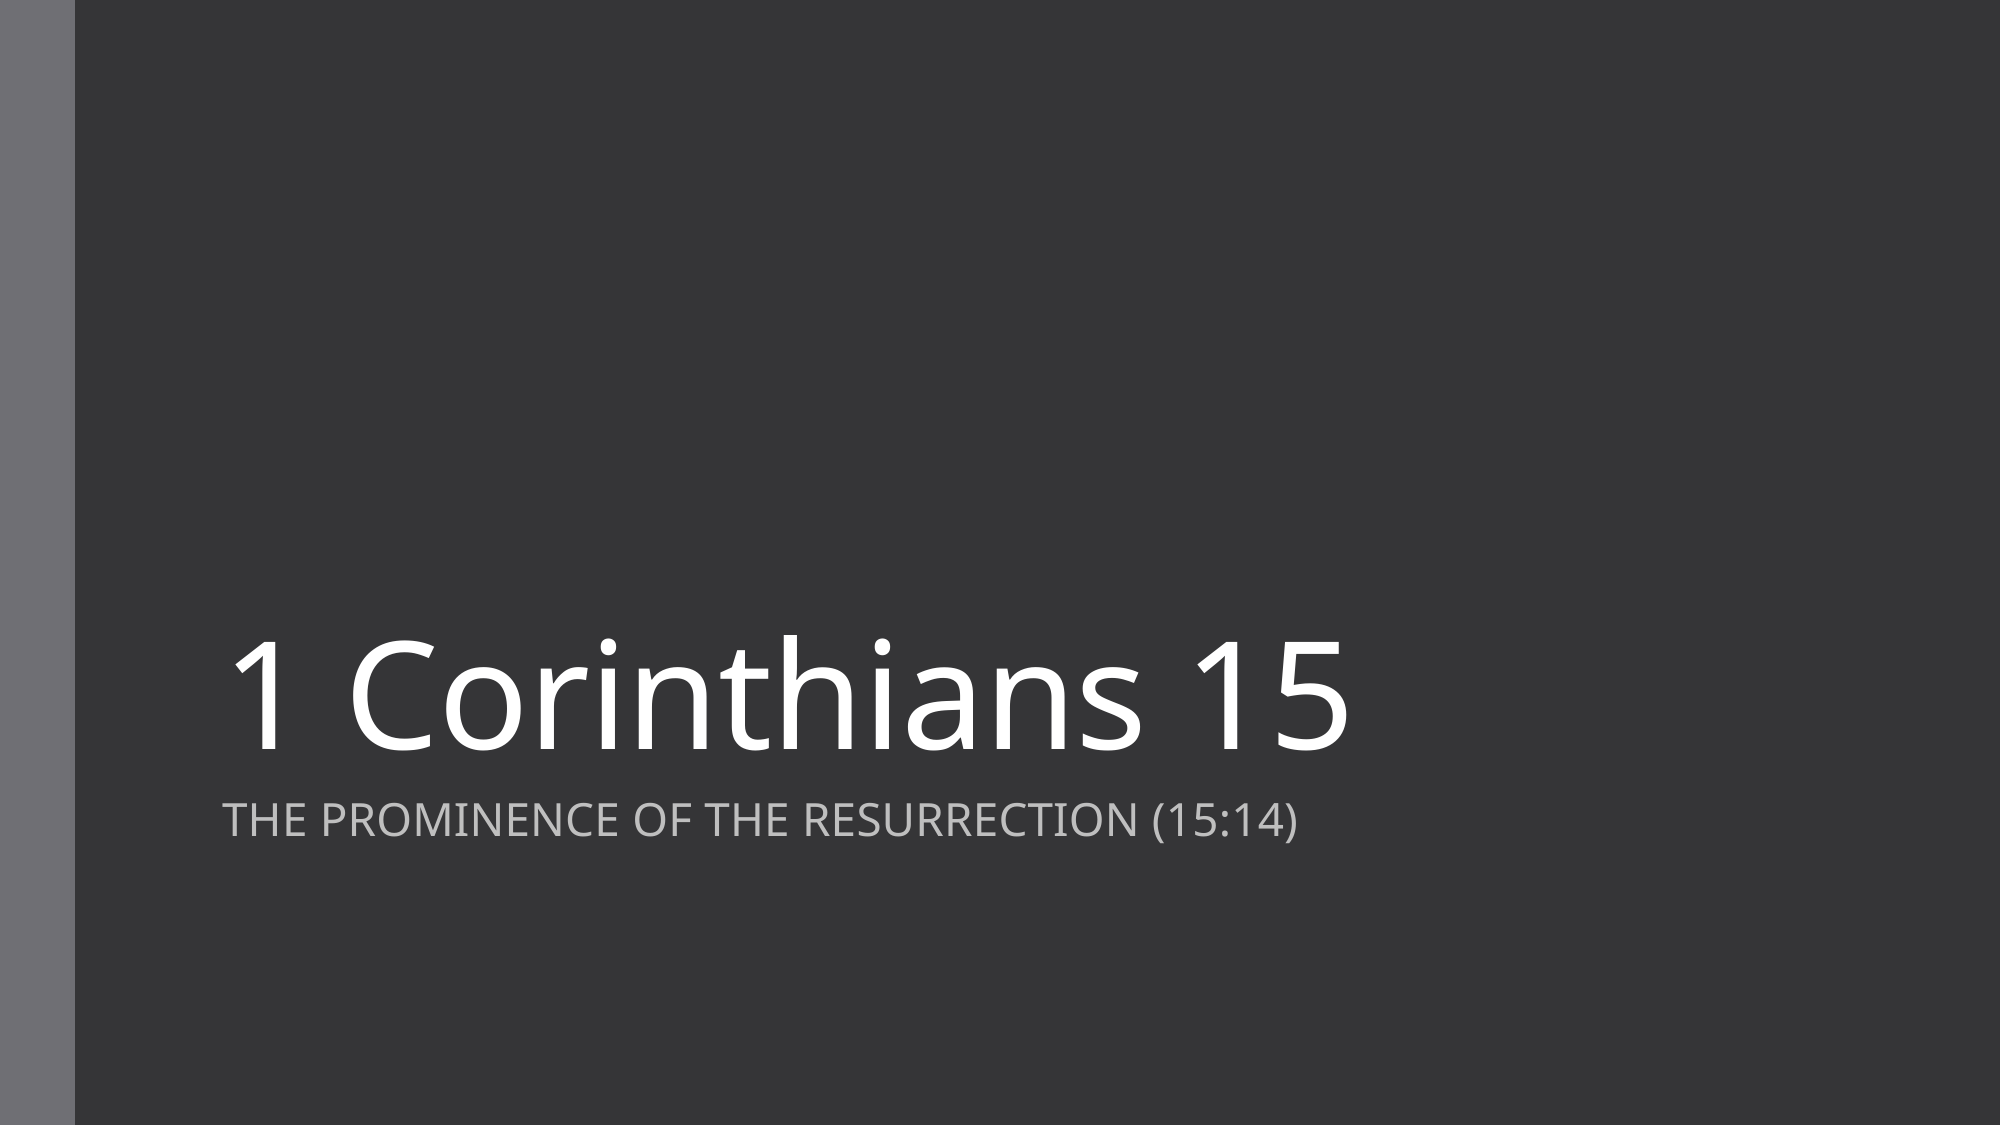

# 1 Corinthians 15
THE PROMINENCE OF THE RESURRECTION (15:14)